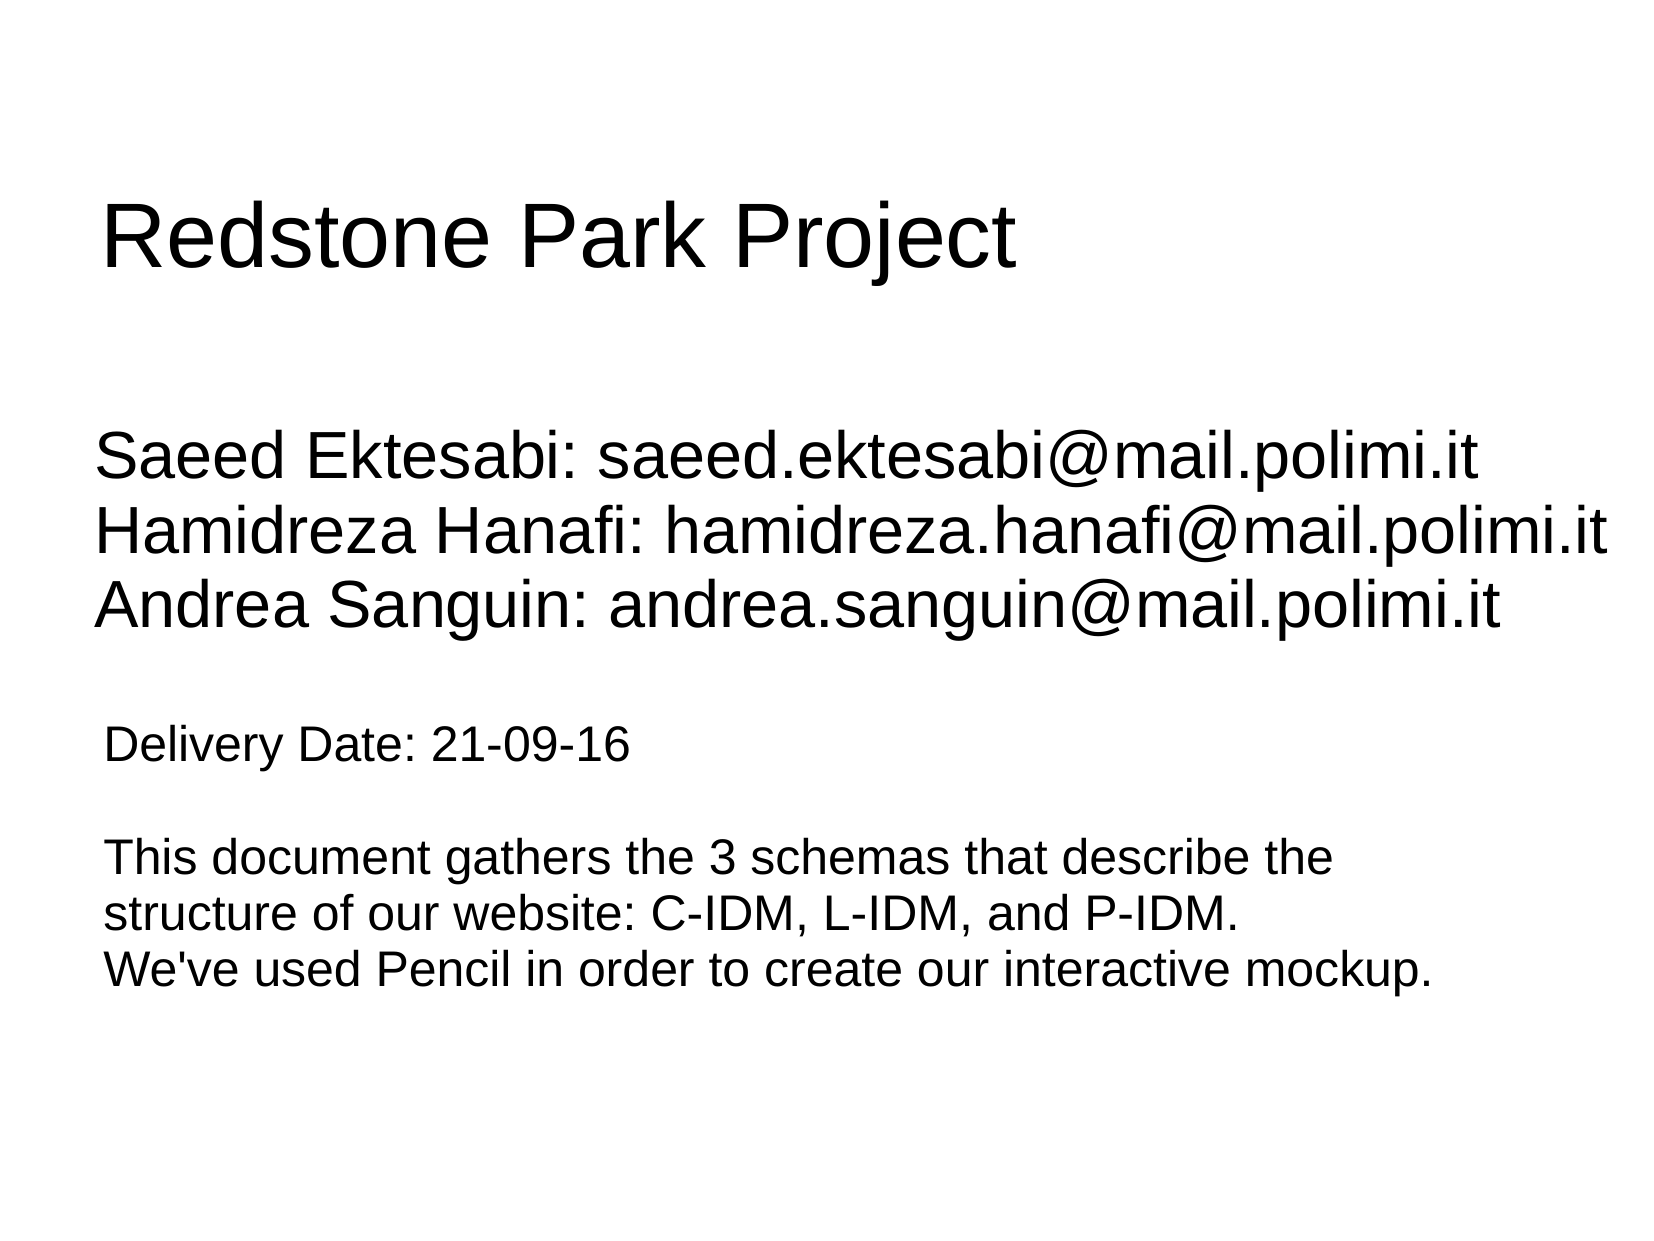

Redstone Park Project
Saeed Ektesabi: saeed.ektesabi@mail.polimi.it
Hamidreza Hanafi: hamidreza.hanafi@mail.polimi.it
Andrea Sanguin: andrea.sanguin@mail.polimi.it
Delivery Date: 21-09-16
This document gathers the 3 schemas that describe the structure of our website: C-IDM, L-IDM, and P-IDM.
We've used Pencil in order to create our interactive mockup.